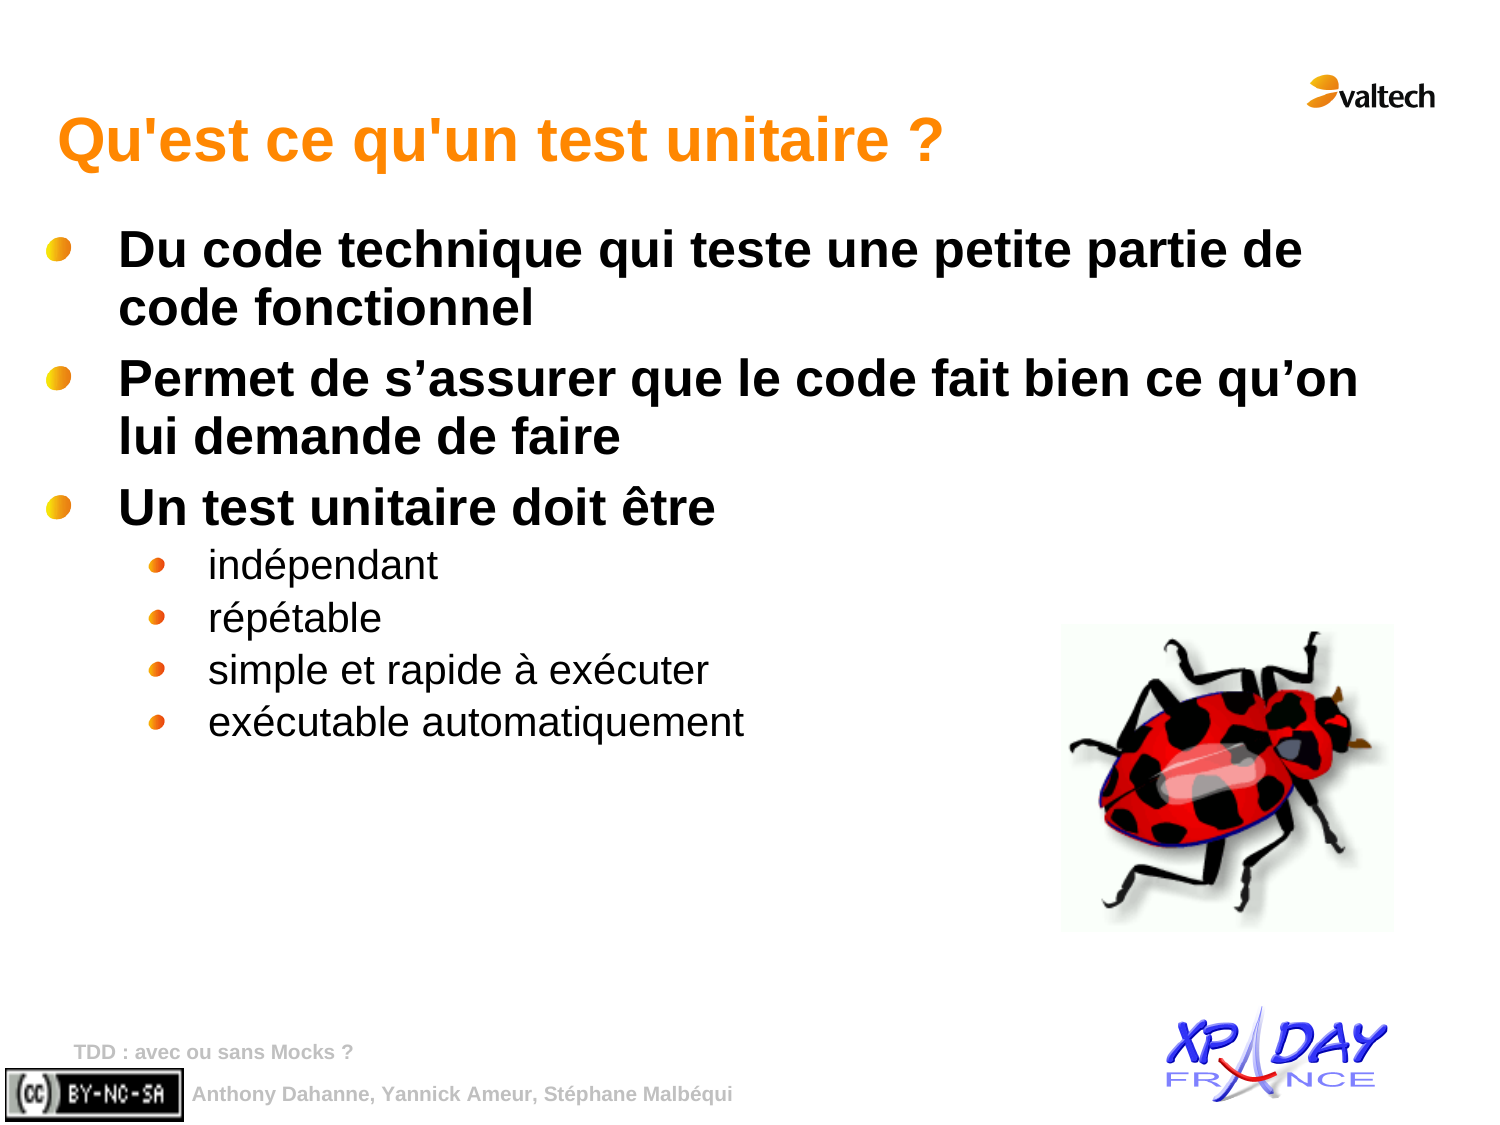

# Qu'est ce qu'un test unitaire ?
Du code technique qui teste une petite partie de code fonctionnel
Permet de s’assurer que le code fait bien ce qu’on lui demande de faire
Un test unitaire doit être
indépendant
répétable
simple et rapide à exécuter
exécutable automatiquement
TDD : avec ou sans Mocks ?
4